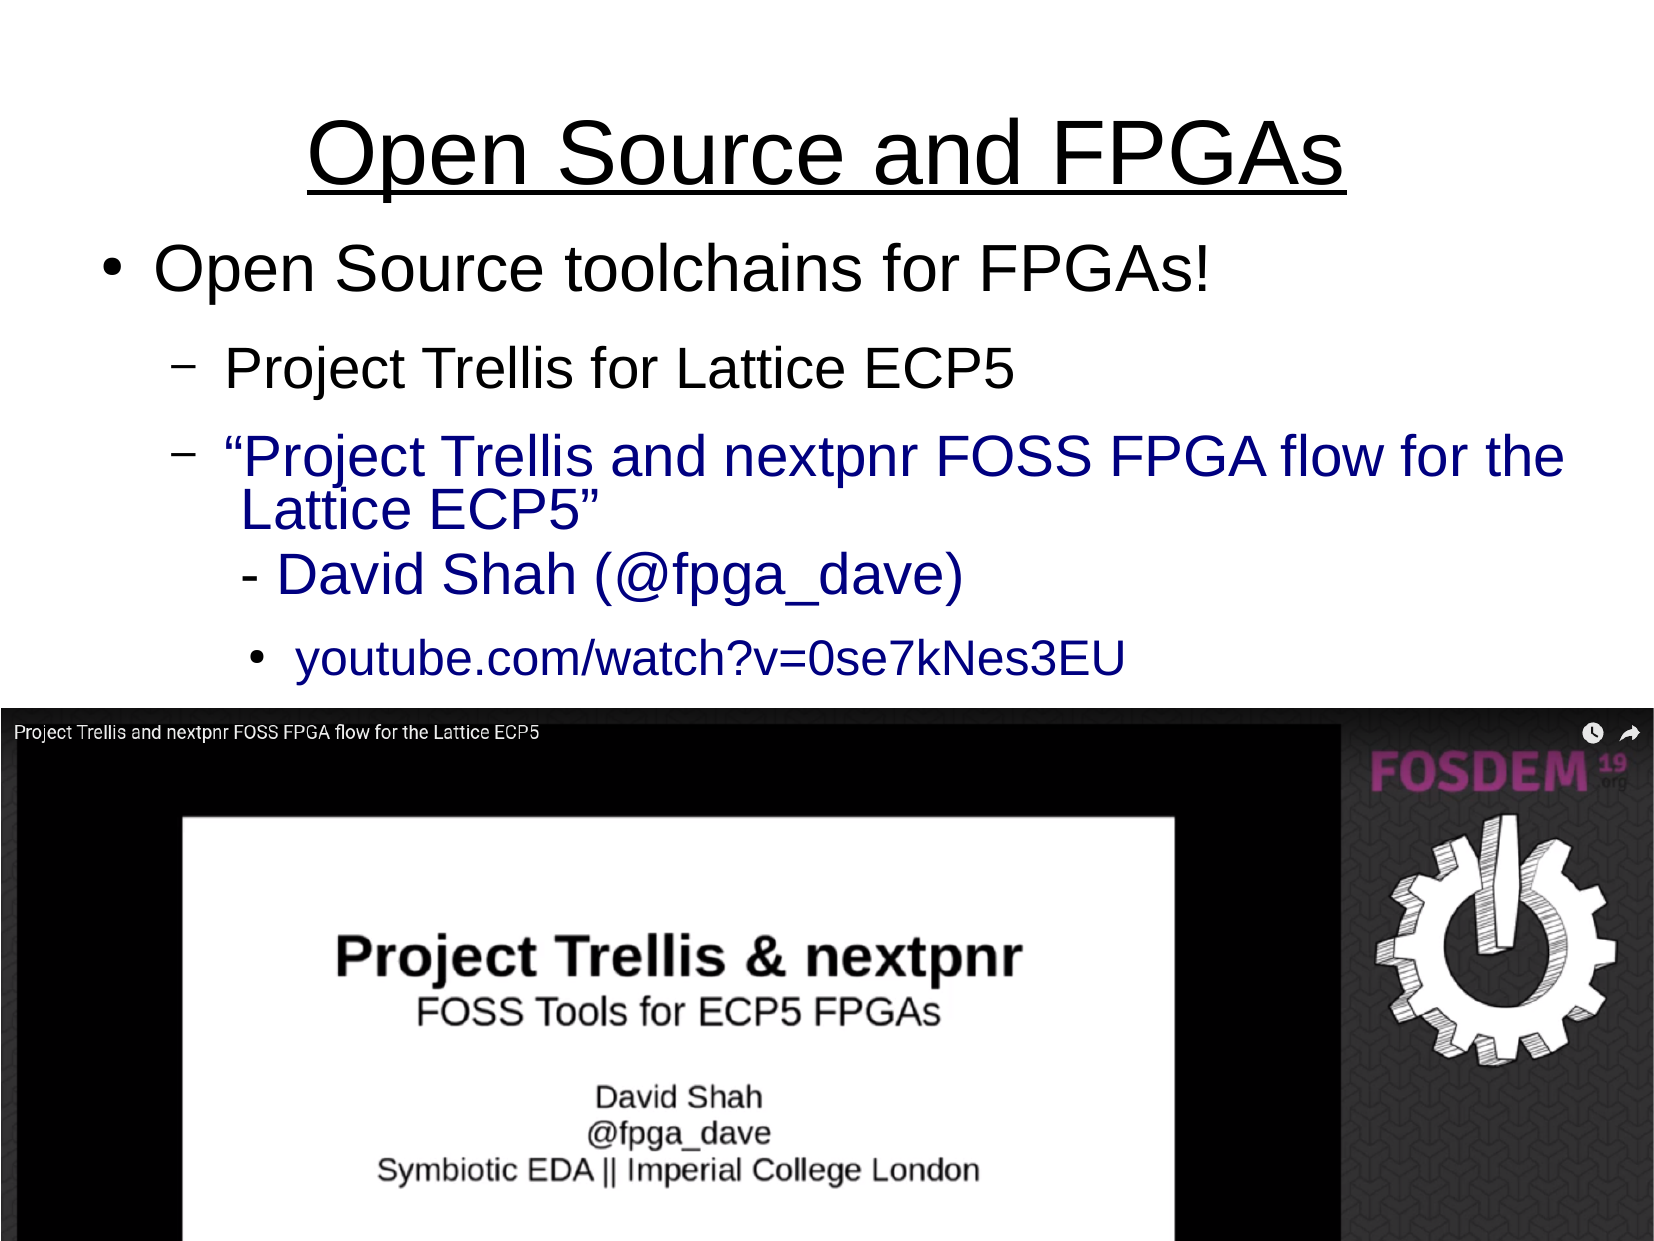

Open Source and FPGAs
# Open Source toolchains for FPGAs!
Project Trellis for Lattice ECP5
“Project Trellis and nextpnr FOSS FPGA flow for the Lattice ECP5” - David Shah (@fpga_dave)
youtube.com/watch?v=0se7kNes3EU